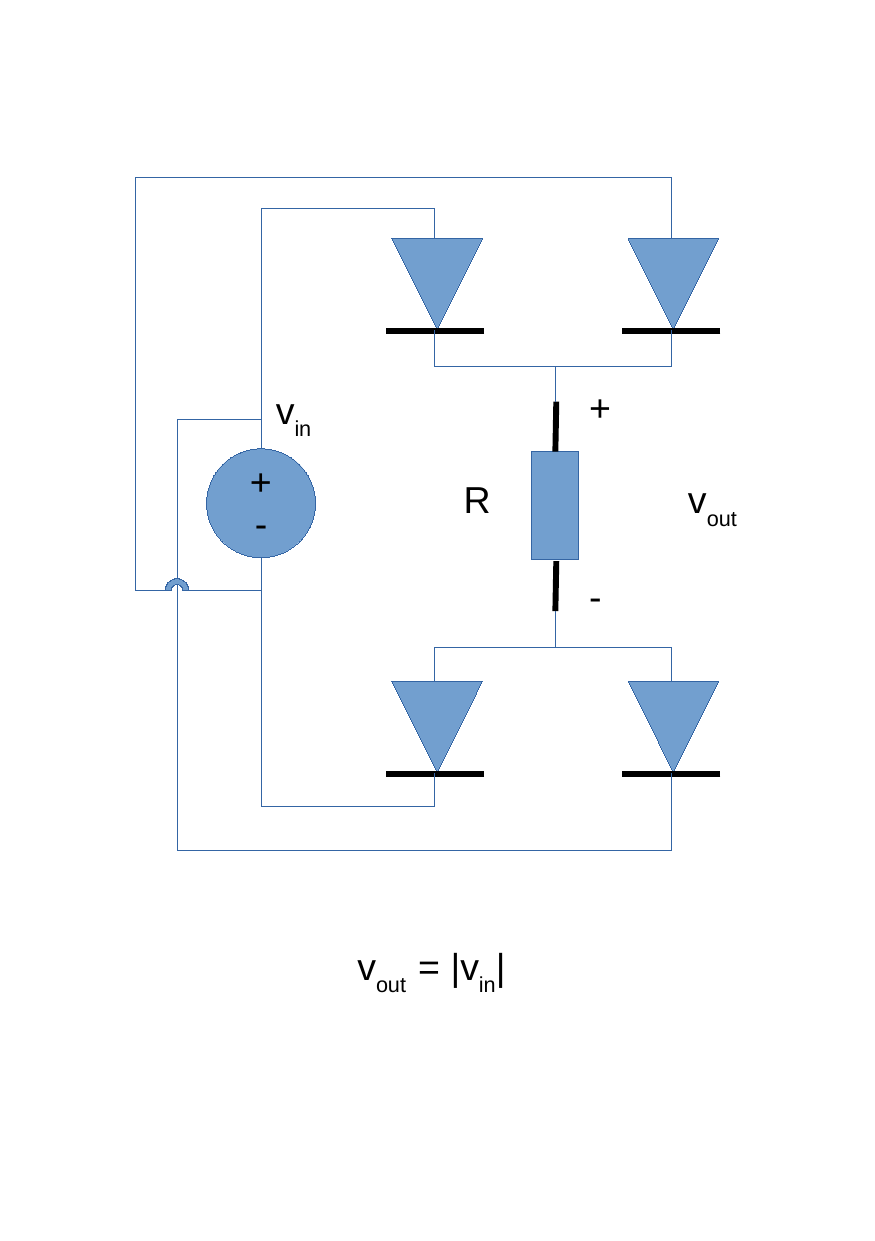

+
vin
+
-
R
vout
-
vout = |vin|